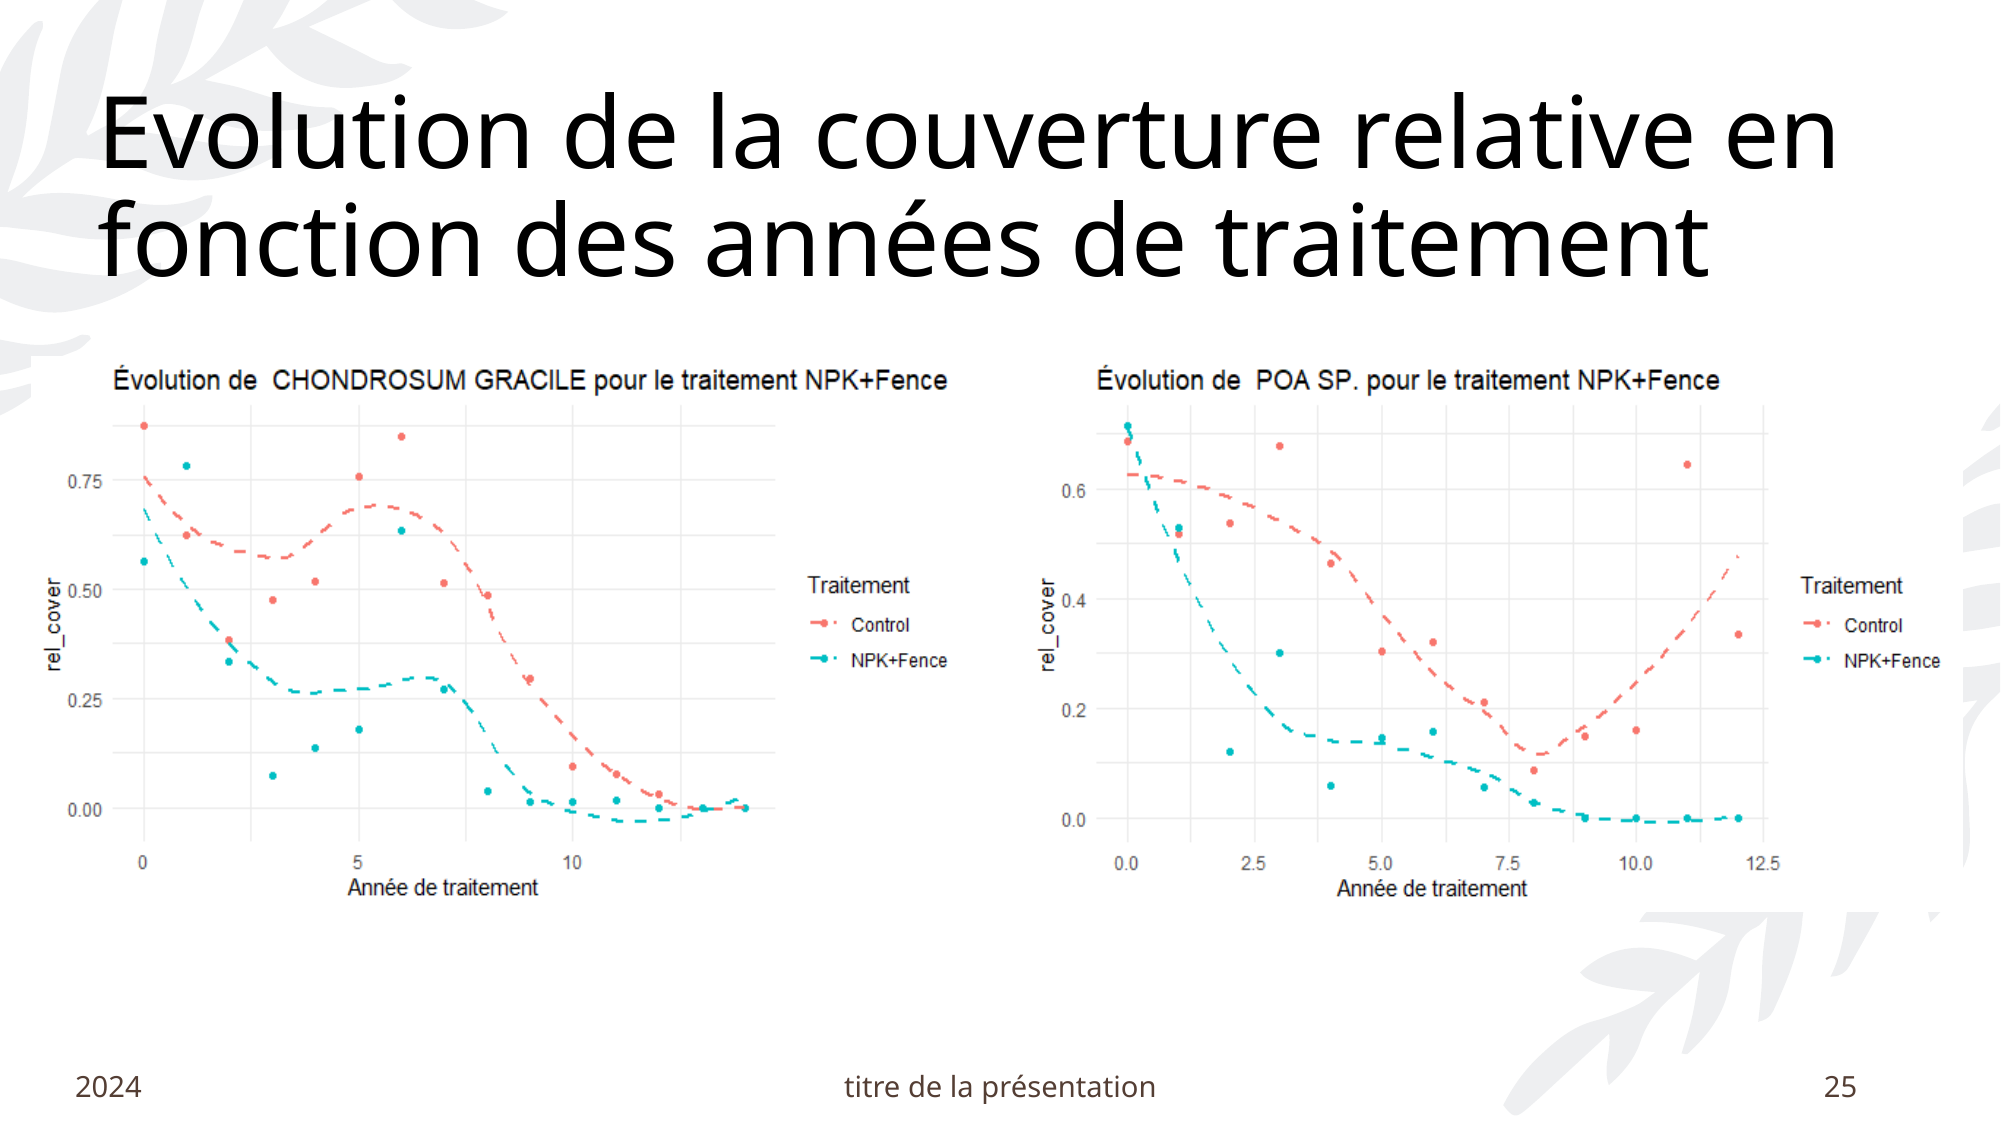

# Evolution de la couverture relative en fonction des années de traitement
2024
titre de la présentation